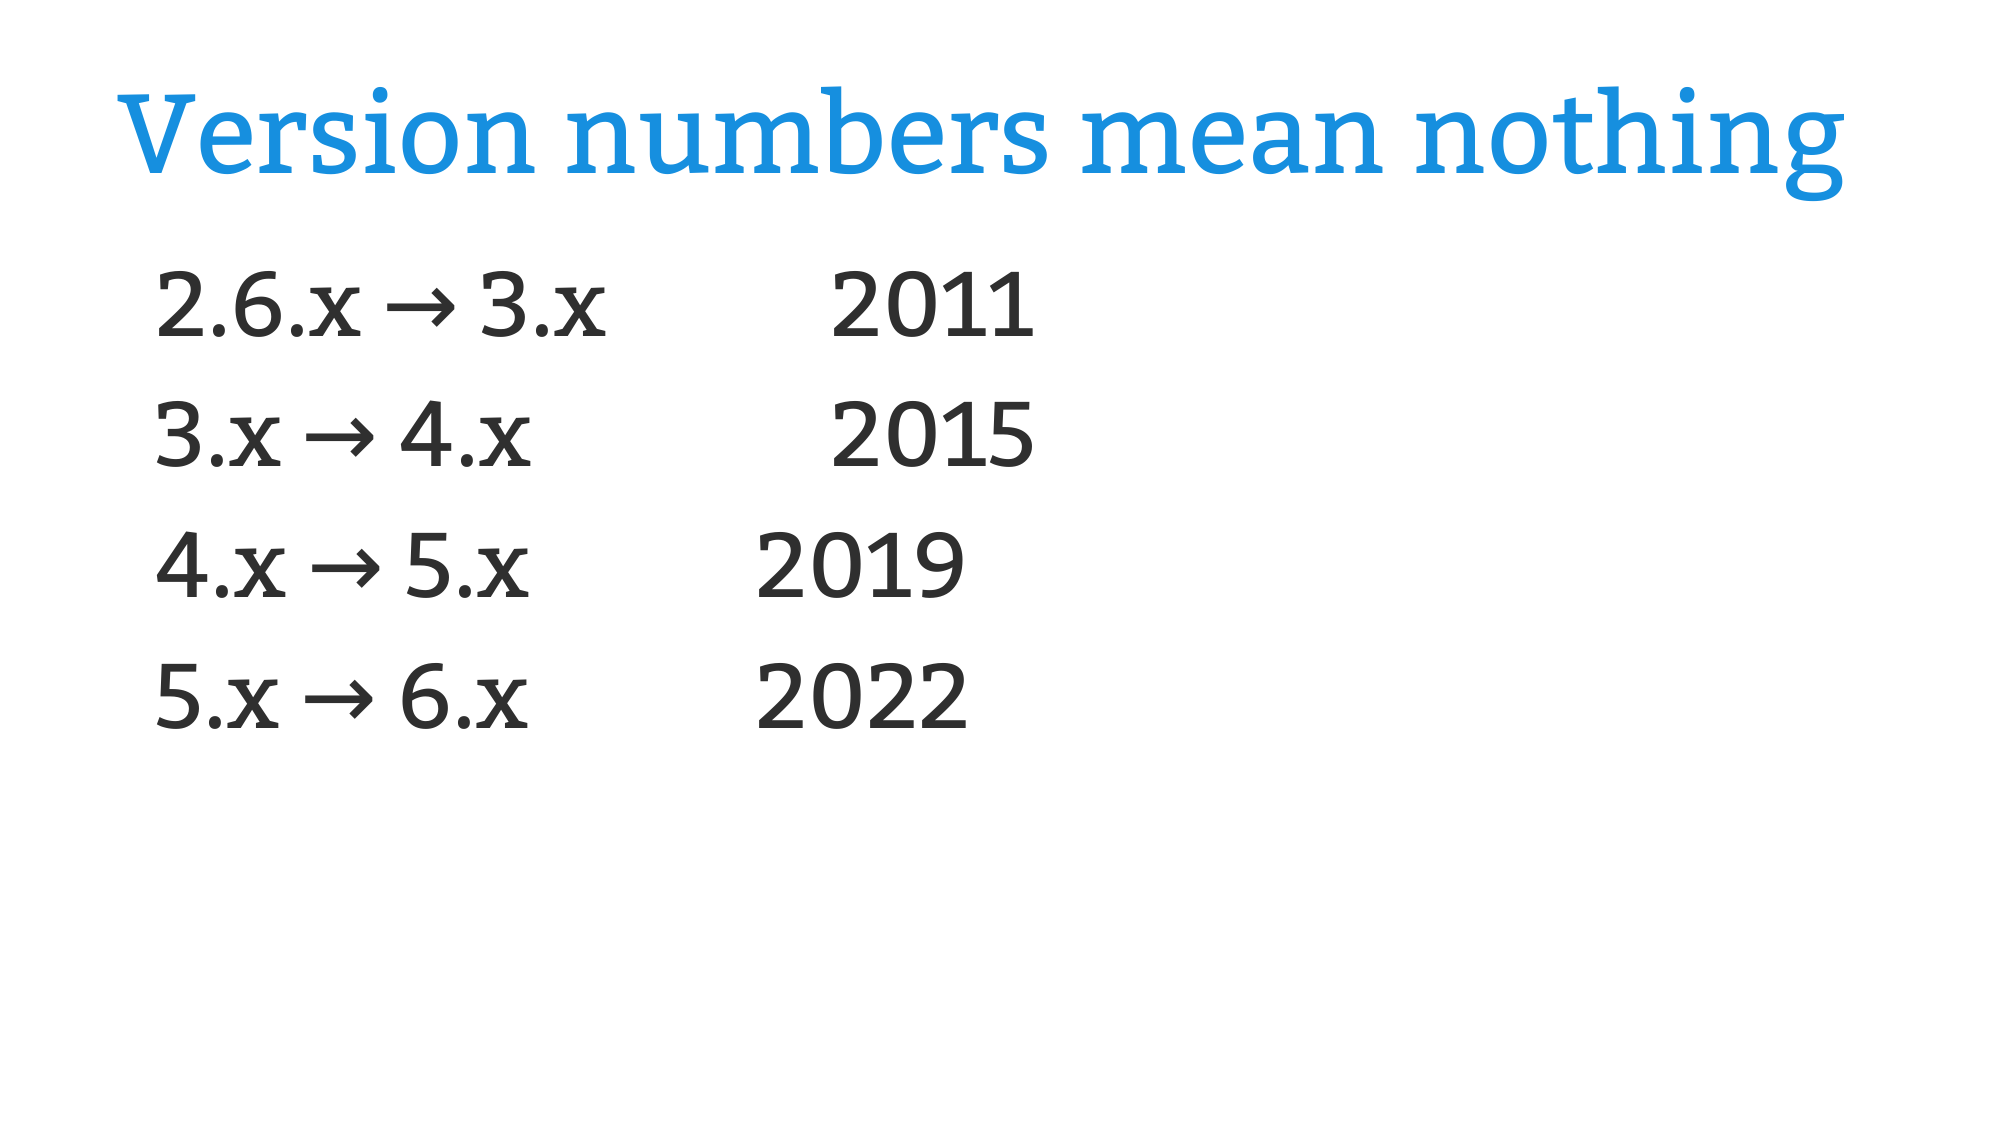

# Version numbers mean nothing
2.6.x → 3.x			2011
3.x → 4.x				2015
4.x → 5.x				2019
5.x → 6.x				2022